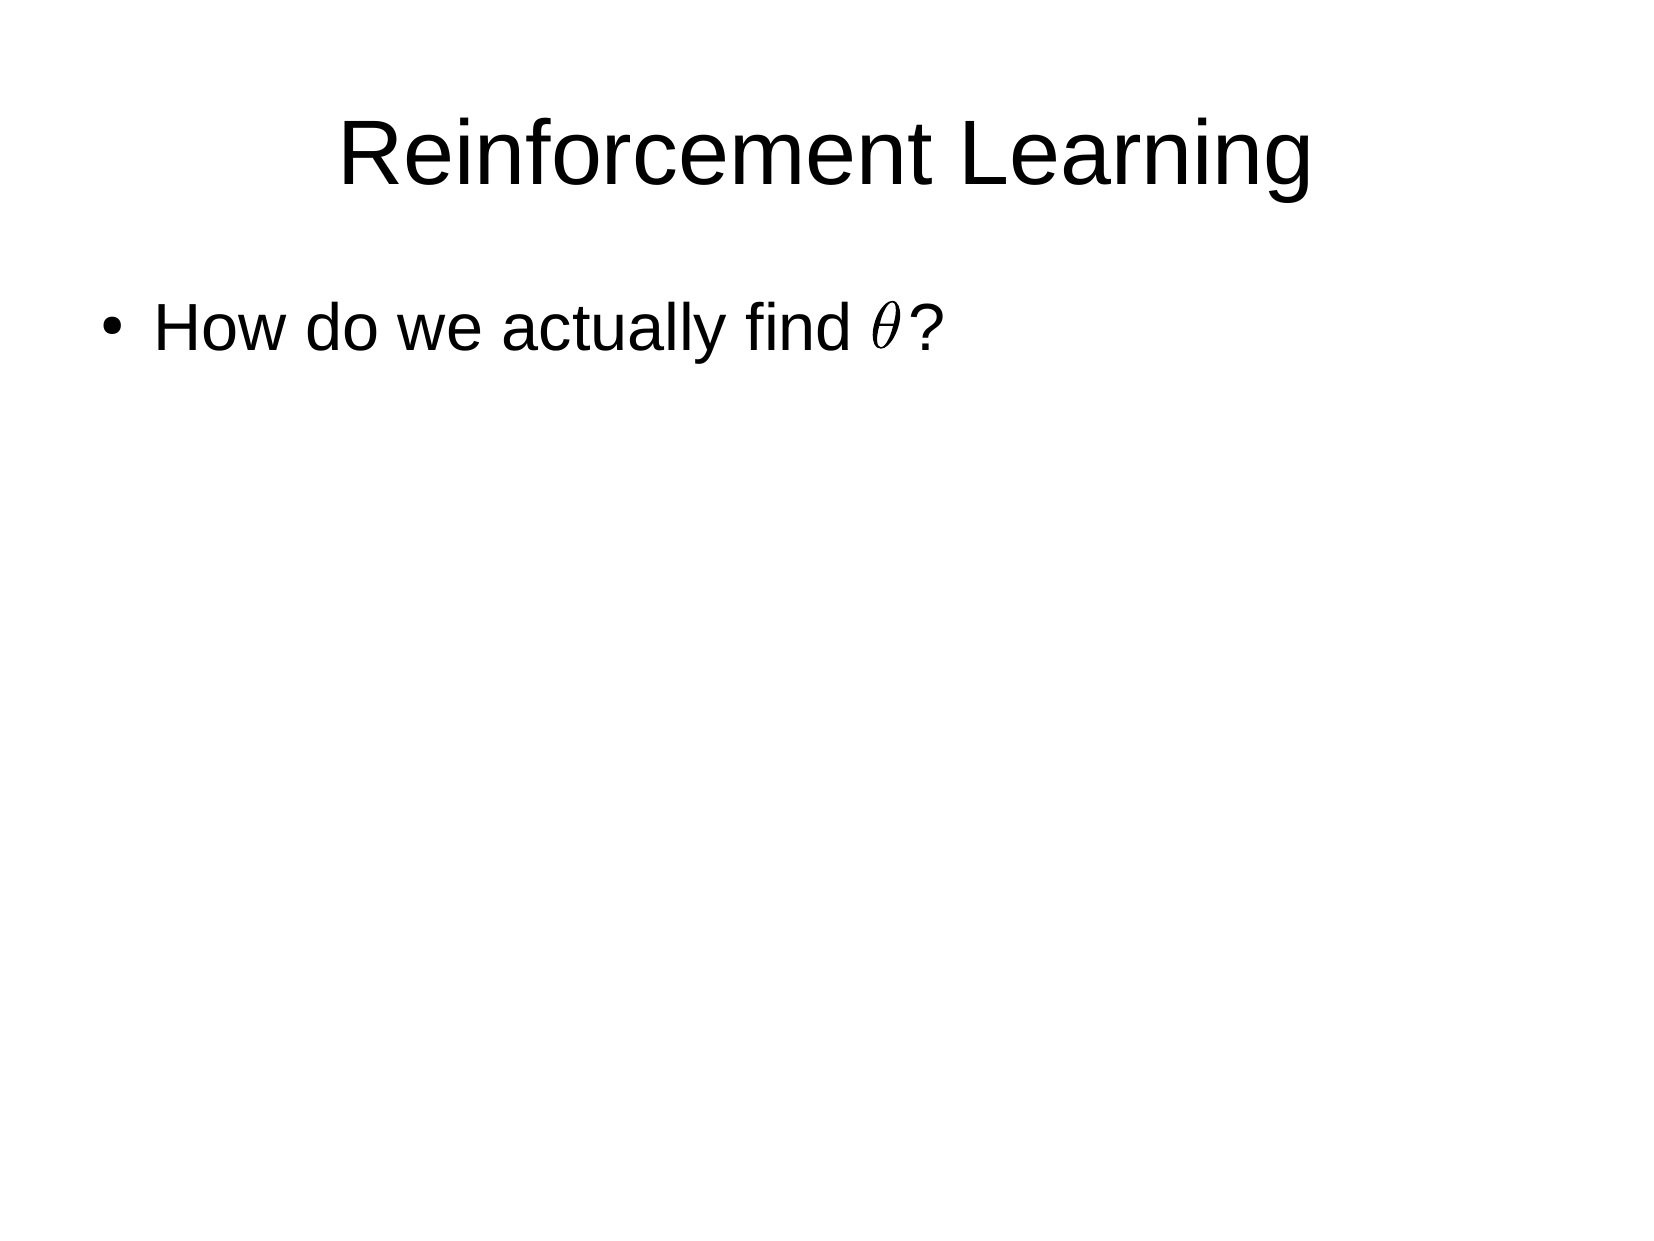

# Reinforcement Learning
How do we actually find ?